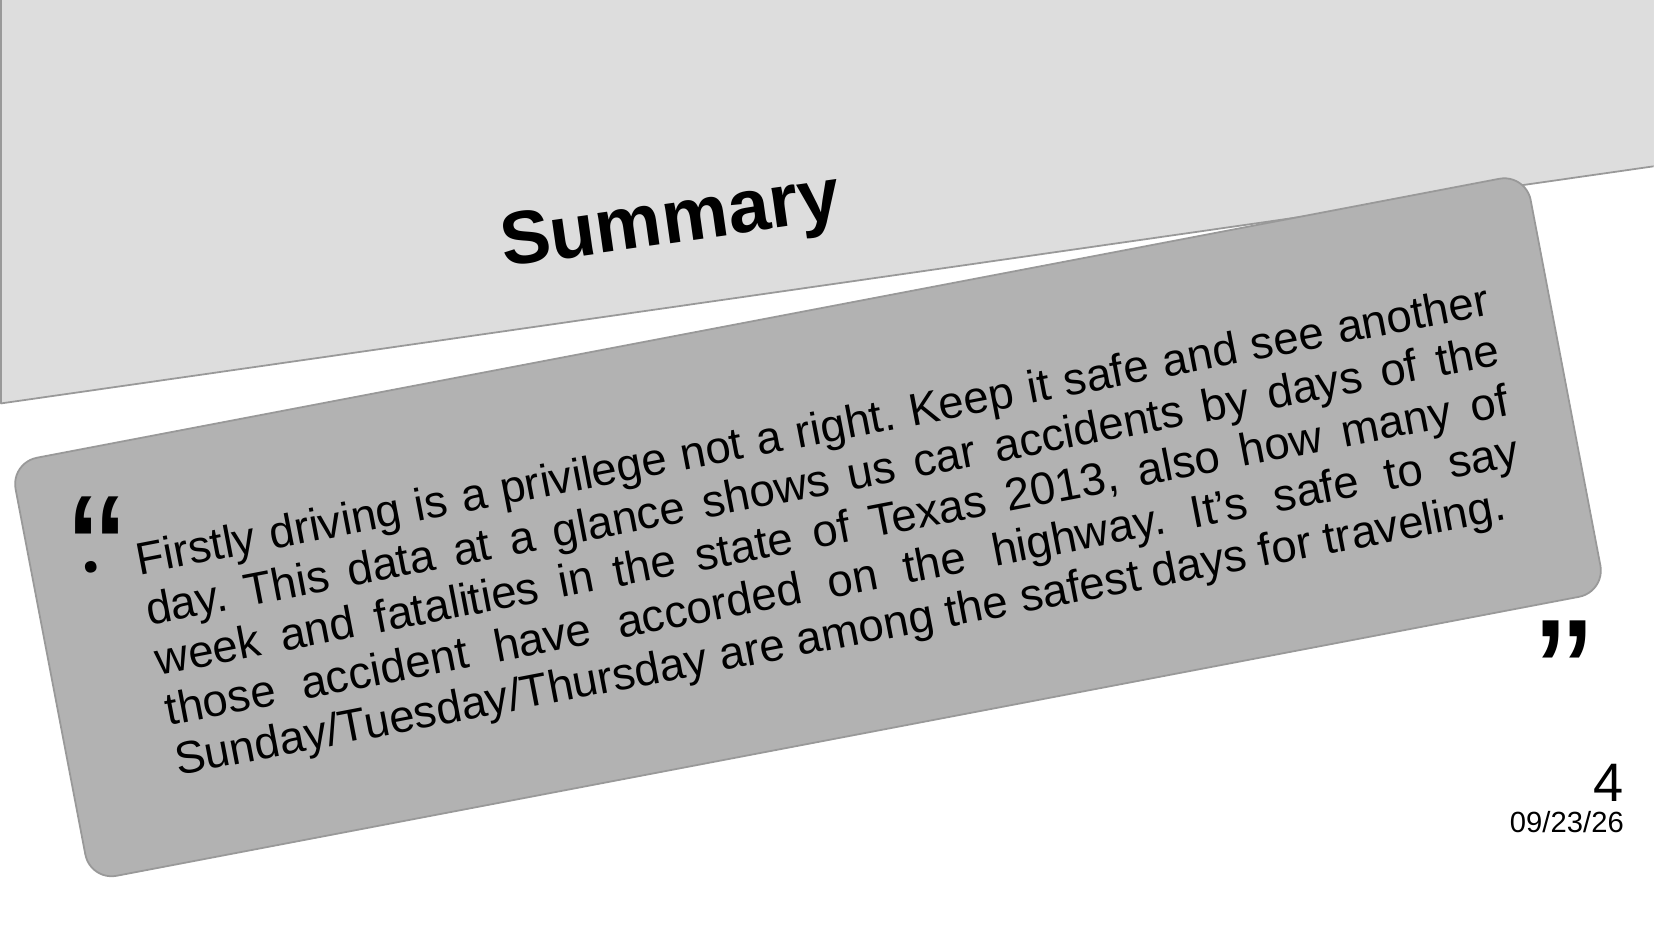

# Summary
Firstly driving is a privilege not a right. Keep it safe and see another day. This data at a glance shows us car accidents by days of the week and fatalities in the state of Texas 2013, also how many of those accident have accorded on the highway. It’s safe to say Sunday/Tuesday/Thursday are among the safest days for traveling.
4